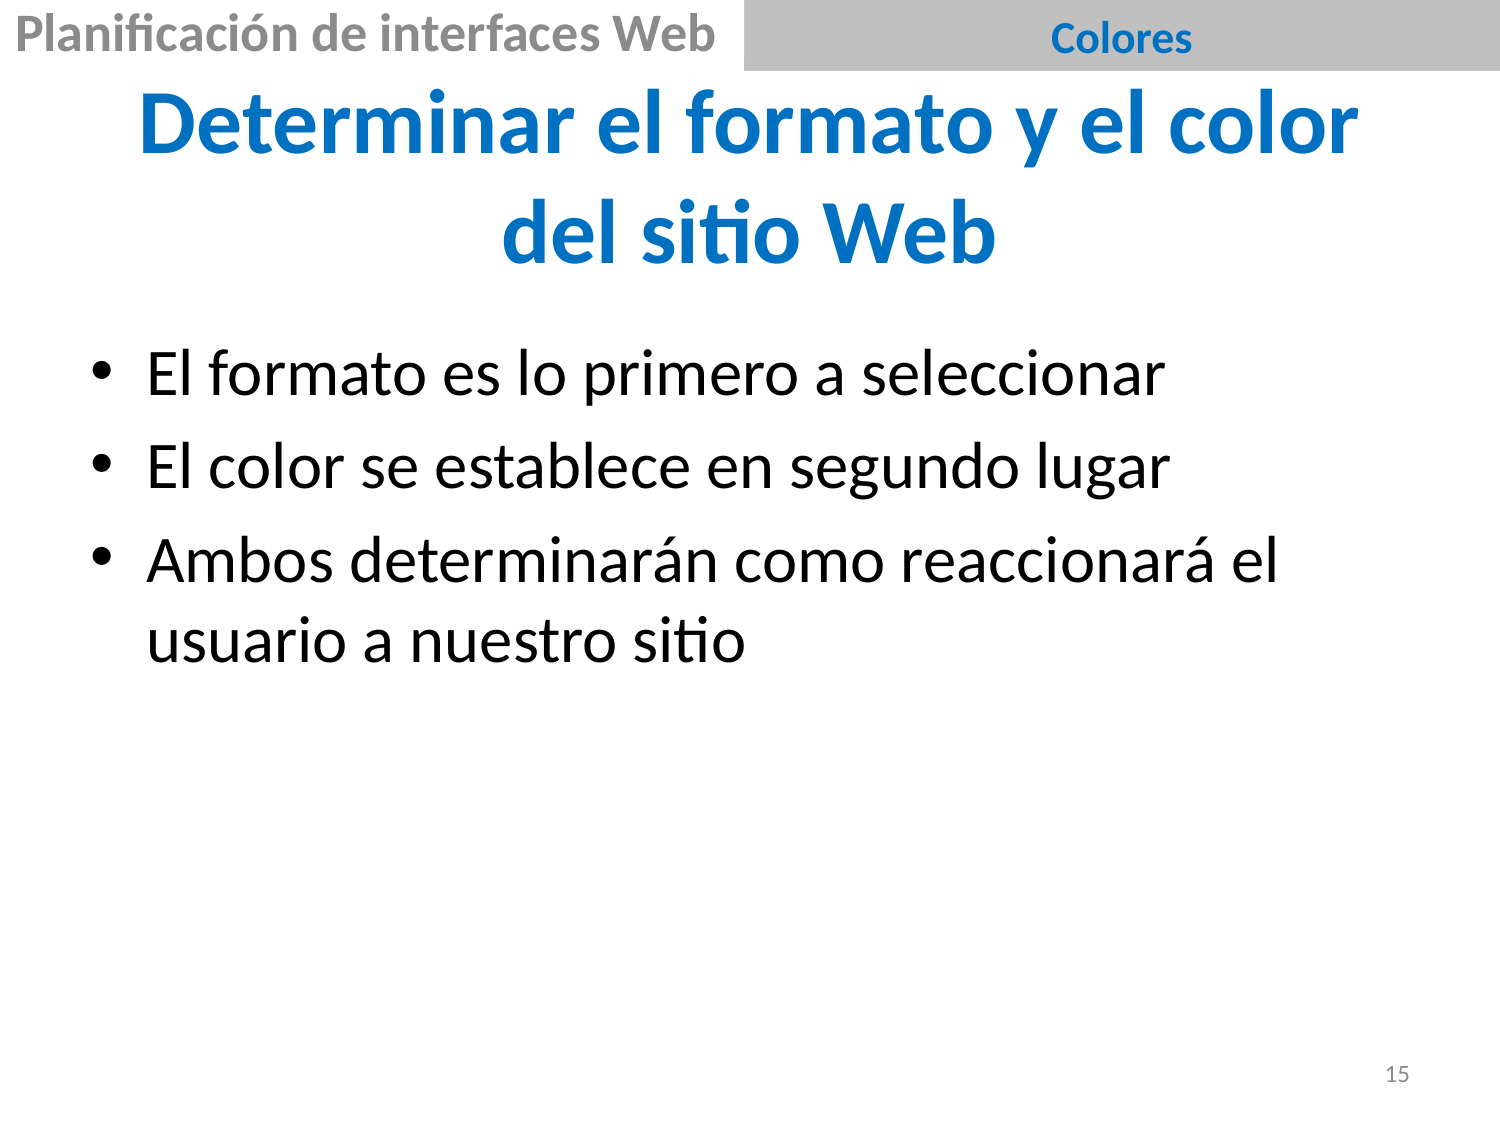

Planificación de interfaces Web
Colores
Determinar el formato y el color del sitio Web
# El formato es lo primero a seleccionar
El color se establece en segundo lugar
Ambos determinarán como reaccionará el usuario a nuestro sitio